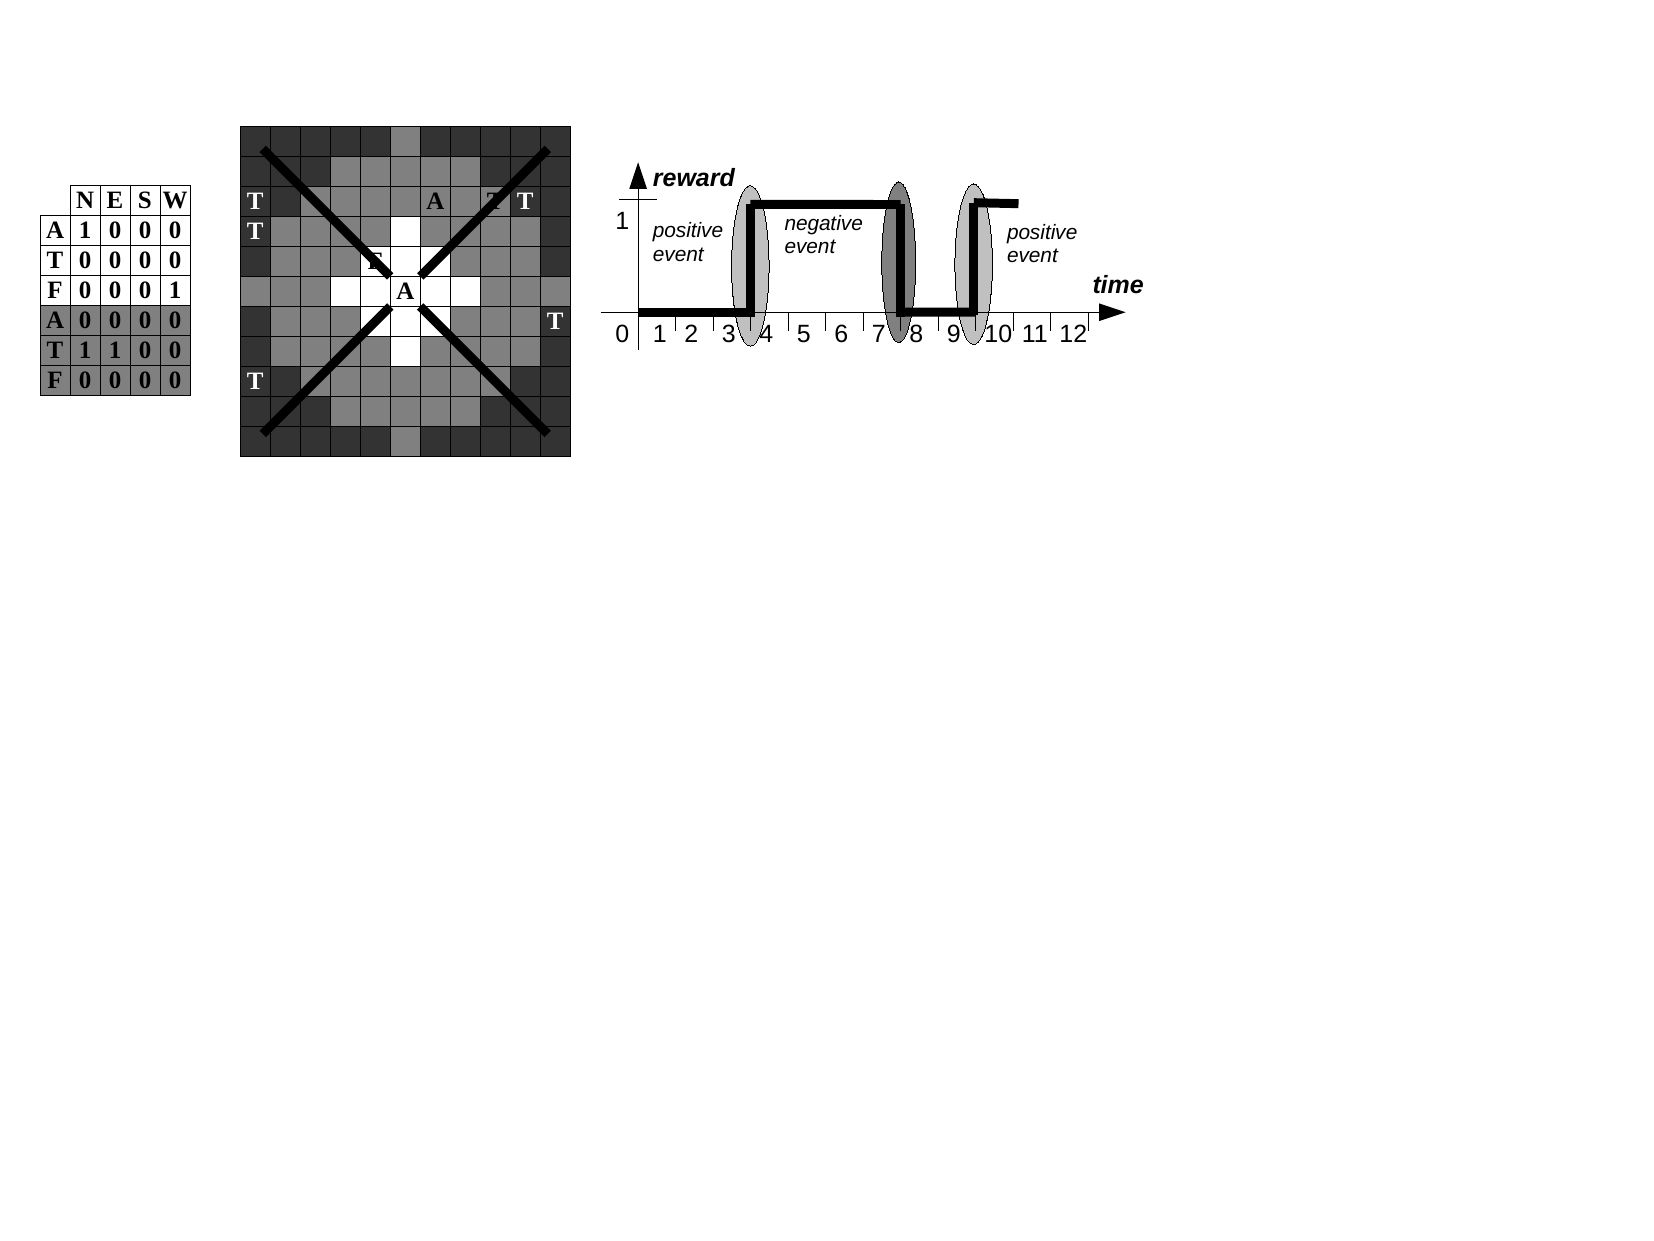

reward
N
E
S
W
T
A
T
T
1
negative
event
positive
event
positive
event
A
1
0
0
0
T
T
0
0
0
0
F
time
F
0
0
0
1
A
A
0
0
0
0
T
0
1
2
3
4
5
6
7
8
9
10
11
12
T
1
1
0
0
F
0
0
0
0
T